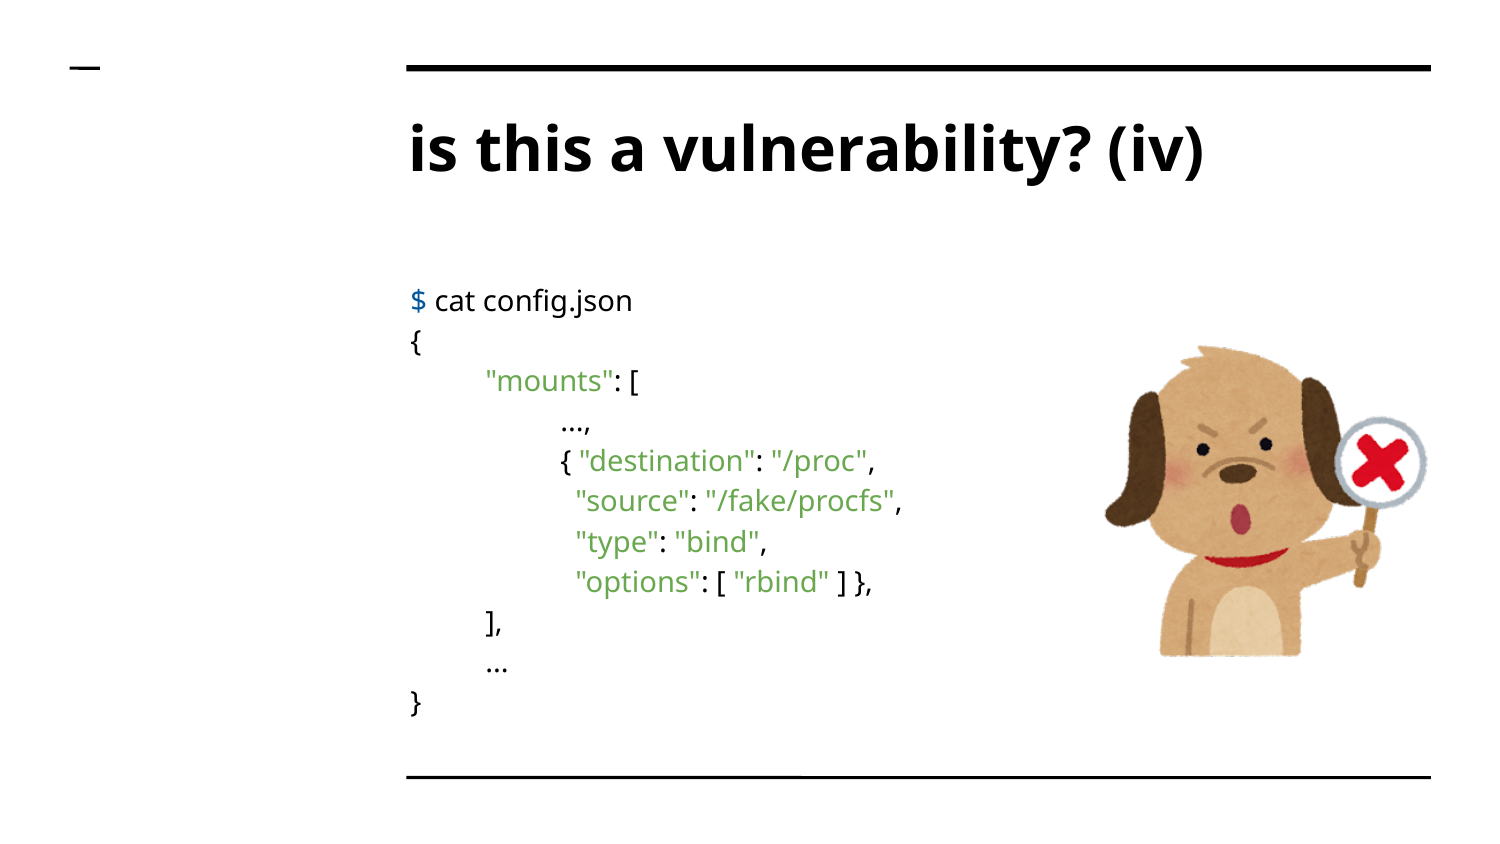

is this a vulnerability? (iv)
# $ cat config.json { "mounts": [ ..., { "destination": "/proc", "source": "/fake/procfs", "type": "bind", "options": [ "rbind" ] }, ], ... }